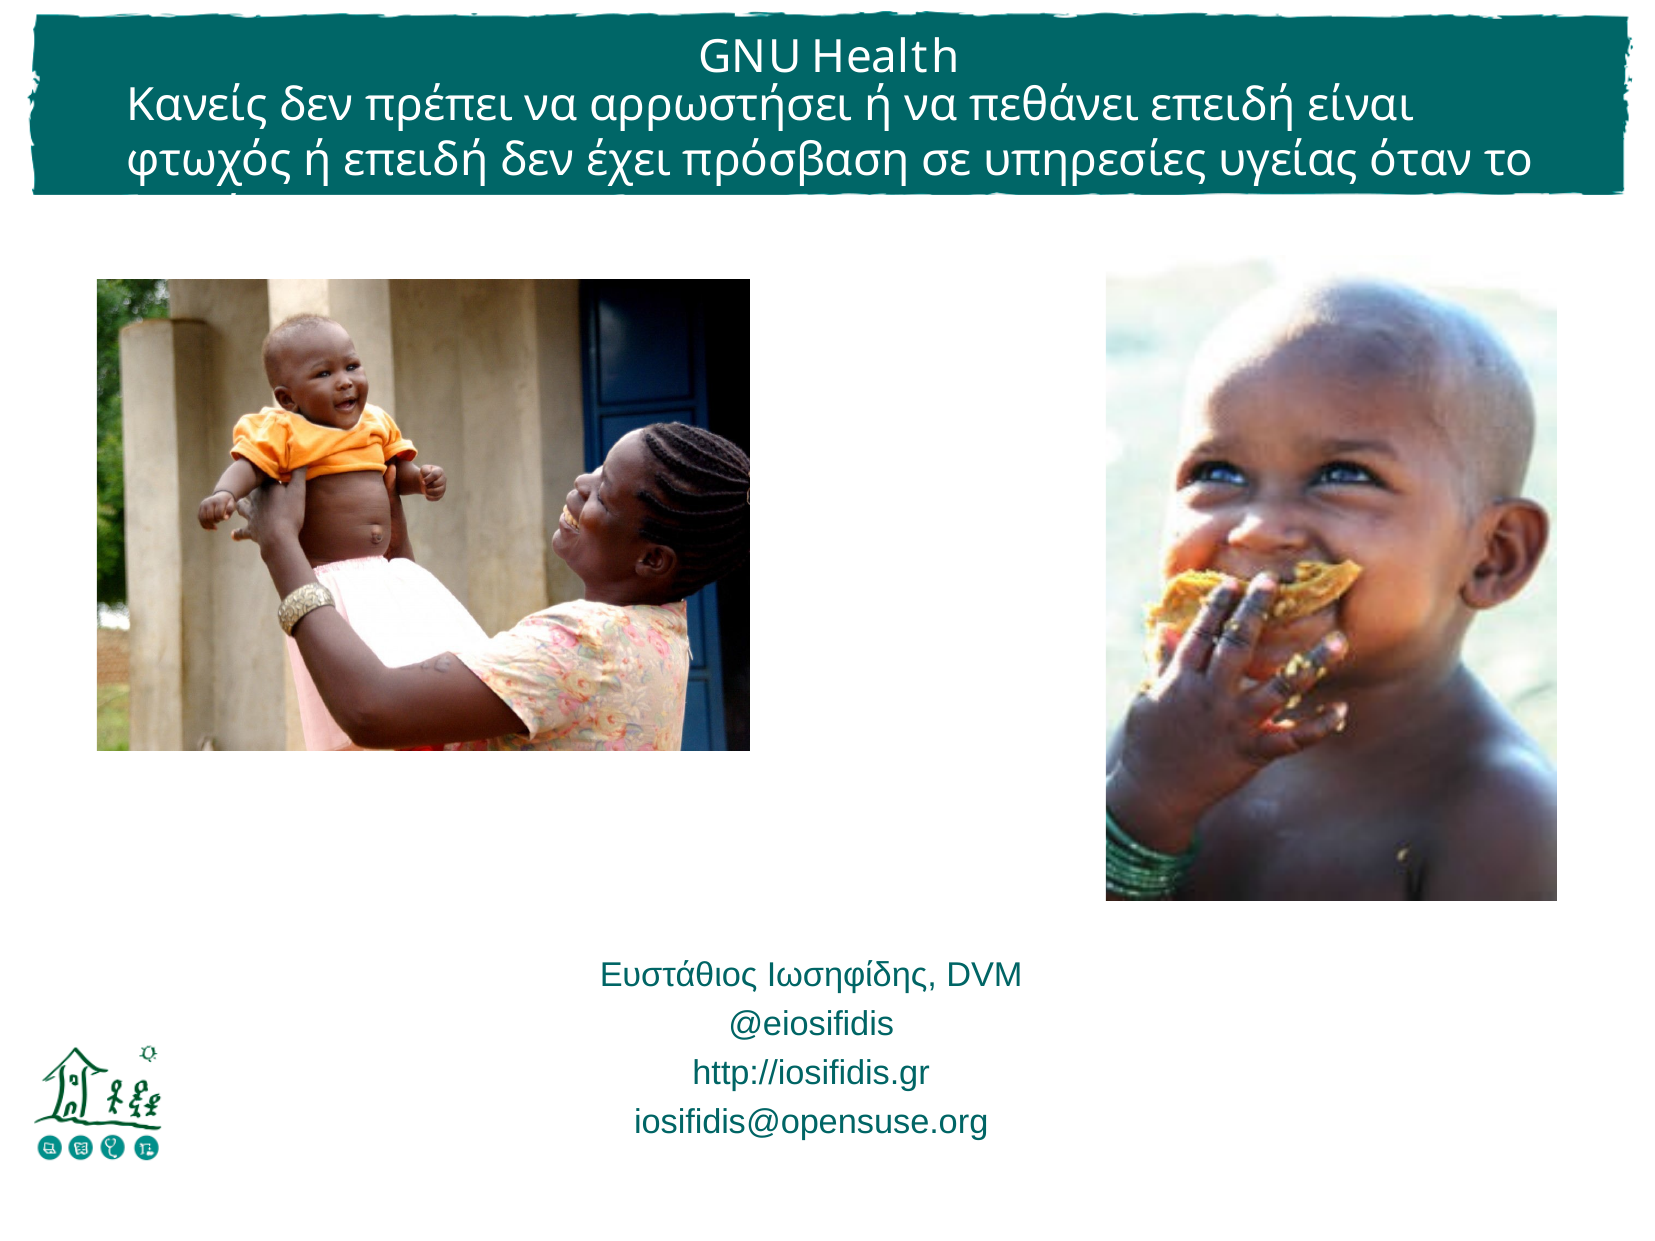

# GNUHealth
Κανείς δεν πρέπει να αρρωστήσει ή να πεθάνει επειδή είναι φτωχός ή επειδή δεν έχει πρόσβαση σε υπηρεσίες υγείας όταν το χρειάζεται
Ευστάθιος Ιωσηφίδης, DVM
@eiosifidis
http://iosifidis.gr
iosifidis@opensuse.org